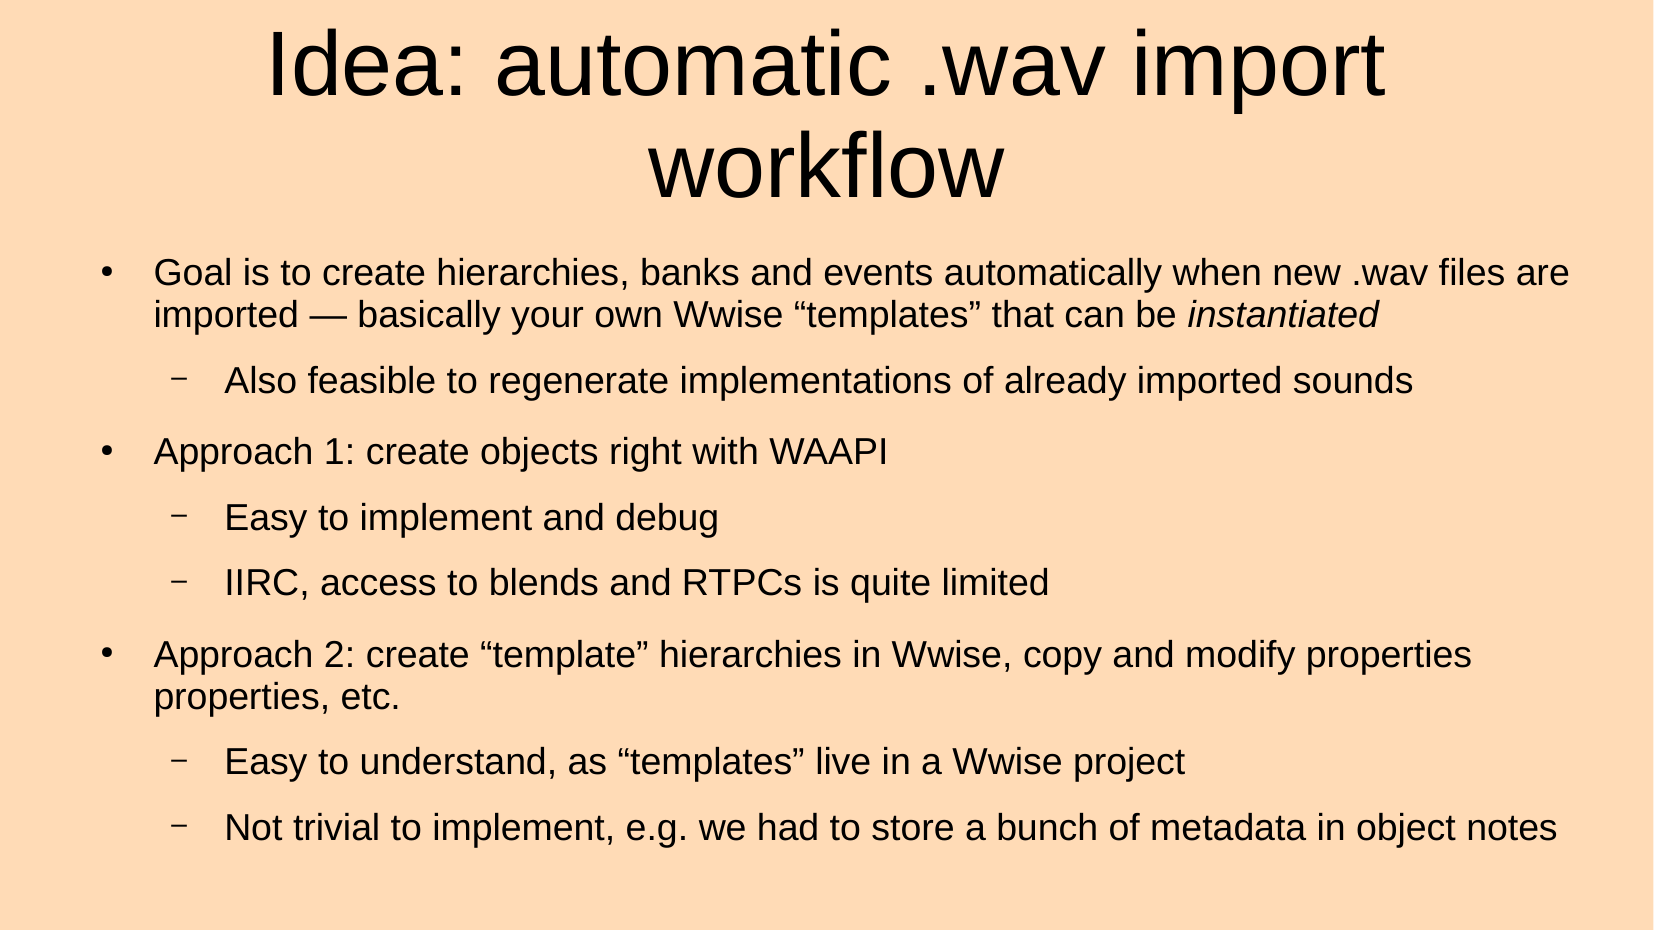

# Idea: automatic .wav import workflow
Goal is to create hierarchies, banks and events automatically when new .wav files are imported — basically your own Wwise “templates” that can be instantiated
Also feasible to regenerate implementations of already imported sounds
Approach 1: create objects right with WAAPI
Easy to implement and debug
IIRC, access to blends and RTPCs is quite limited
Approach 2: create “template” hierarchies in Wwise, copy and modify properties properties, etc.
Easy to understand, as “templates” live in a Wwise project
Not trivial to implement, e.g. we had to store a bunch of metadata in object notes